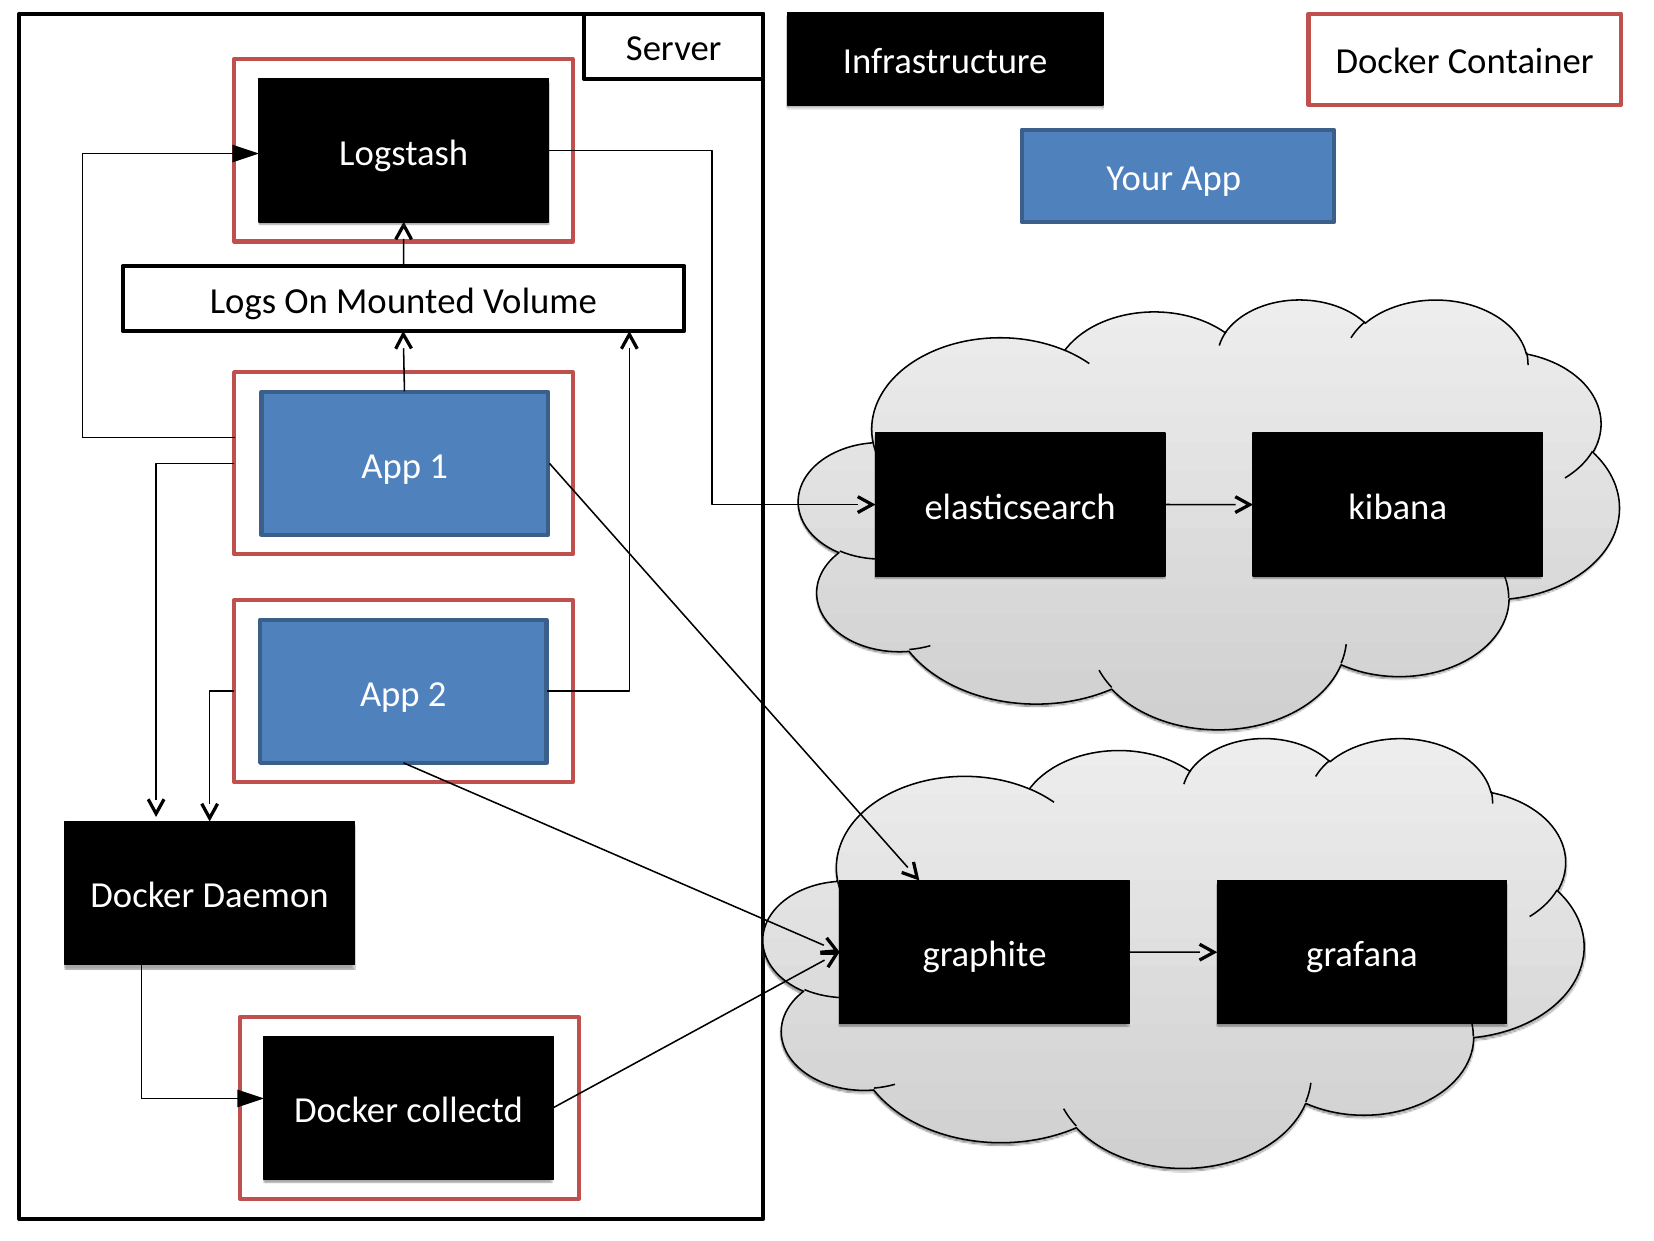

Infrastructure
Server
Docker Container
Logstash
Your App
Logs On Mounted Volume
App 1
elasticsearch
kibana
App 2
Docker Daemon
graphite
grafana
Docker collectd